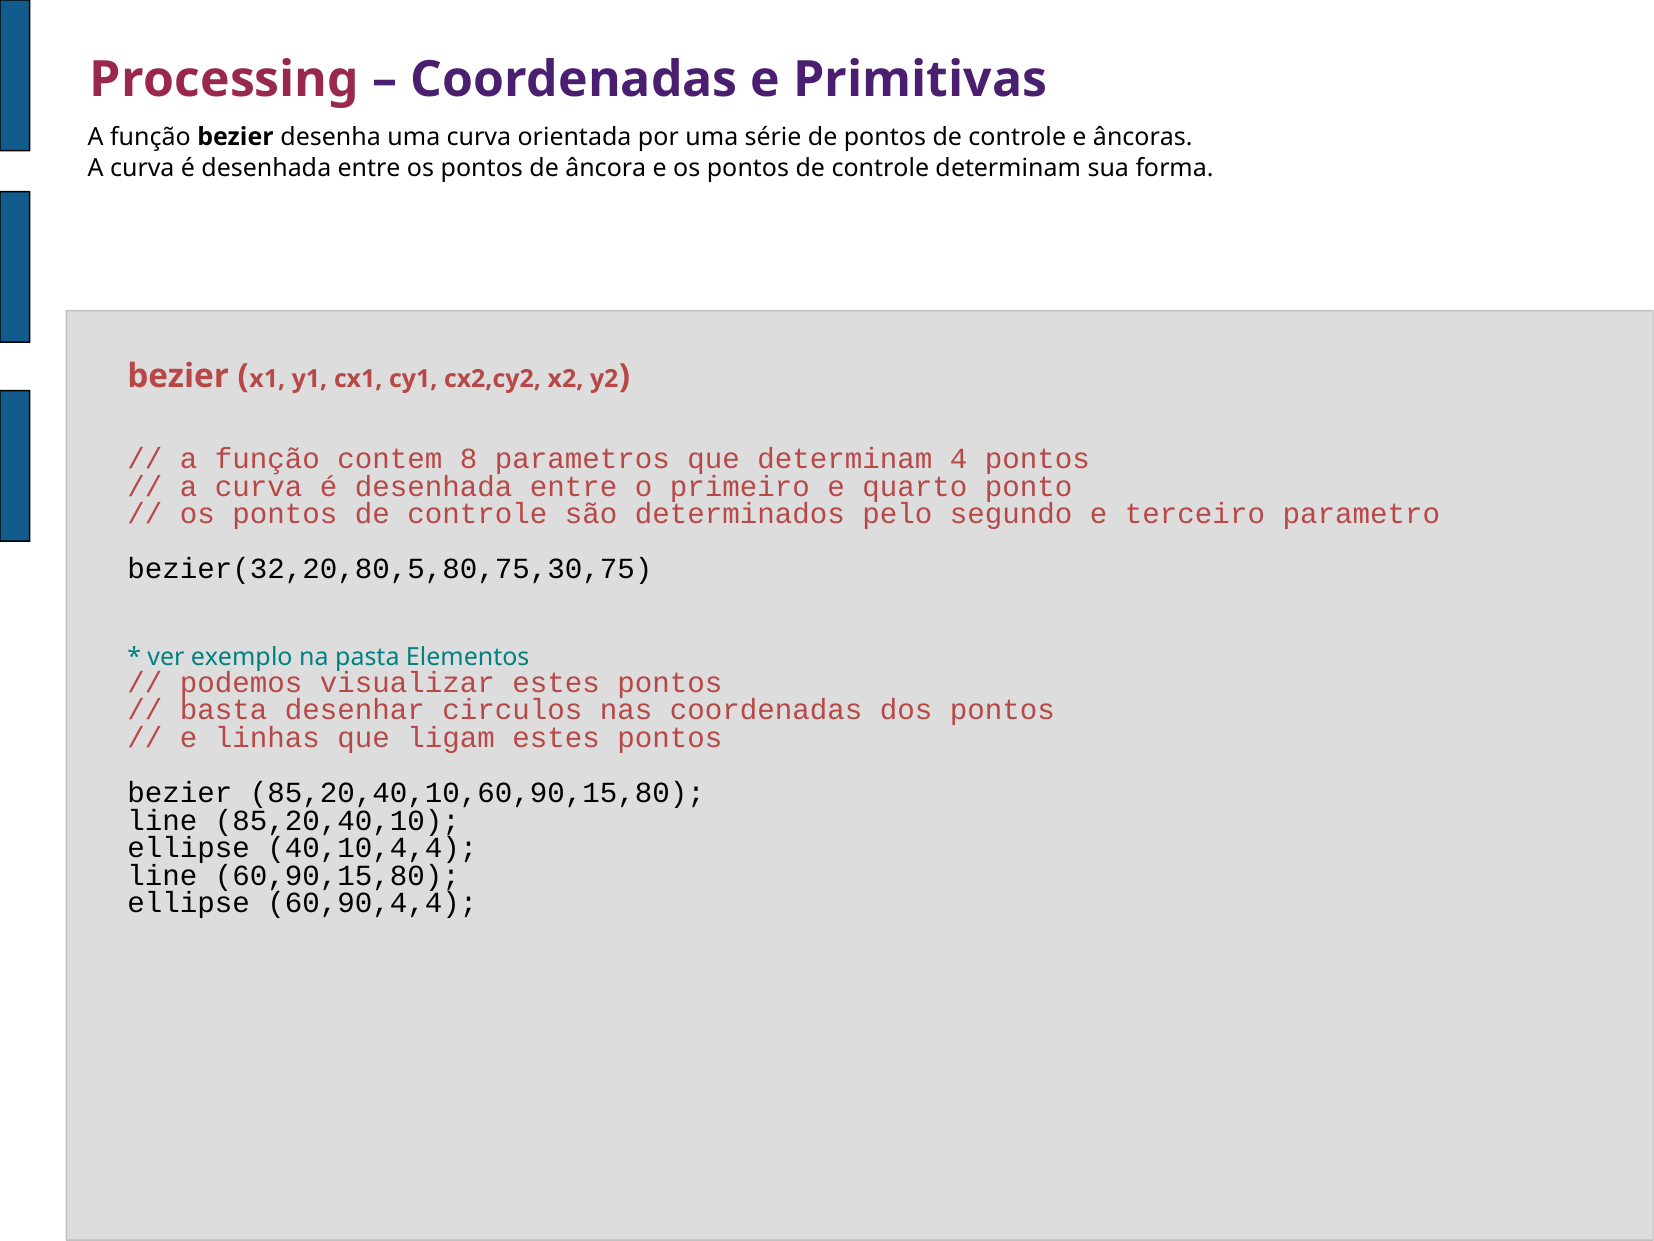

Processing – Coordenadas e Primitivas
A função bezier desenha uma curva orientada por uma série de pontos de controle e âncoras.
A curva é desenhada entre os pontos de âncora e os pontos de controle determinam sua forma.
bezier (x1, y1, cx1, cy1, cx2,cy2, x2, y2)
// a função contem 8 parametros que determinam 4 pontos
// a curva é desenhada entre o primeiro e quarto ponto
// os pontos de controle são determinados pelo segundo e terceiro parametro
bezier(32,20,80,5,80,75,30,75)
* ver exemplo na pasta Elementos
// podemos visualizar estes pontos
// basta desenhar circulos nas coordenadas dos pontos
// e linhas que ligam estes pontos
bezier (85,20,40,10,60,90,15,80);
line (85,20,40,10);
ellipse (40,10,4,4);
line (60,90,15,80);
ellipse (60,90,4,4);